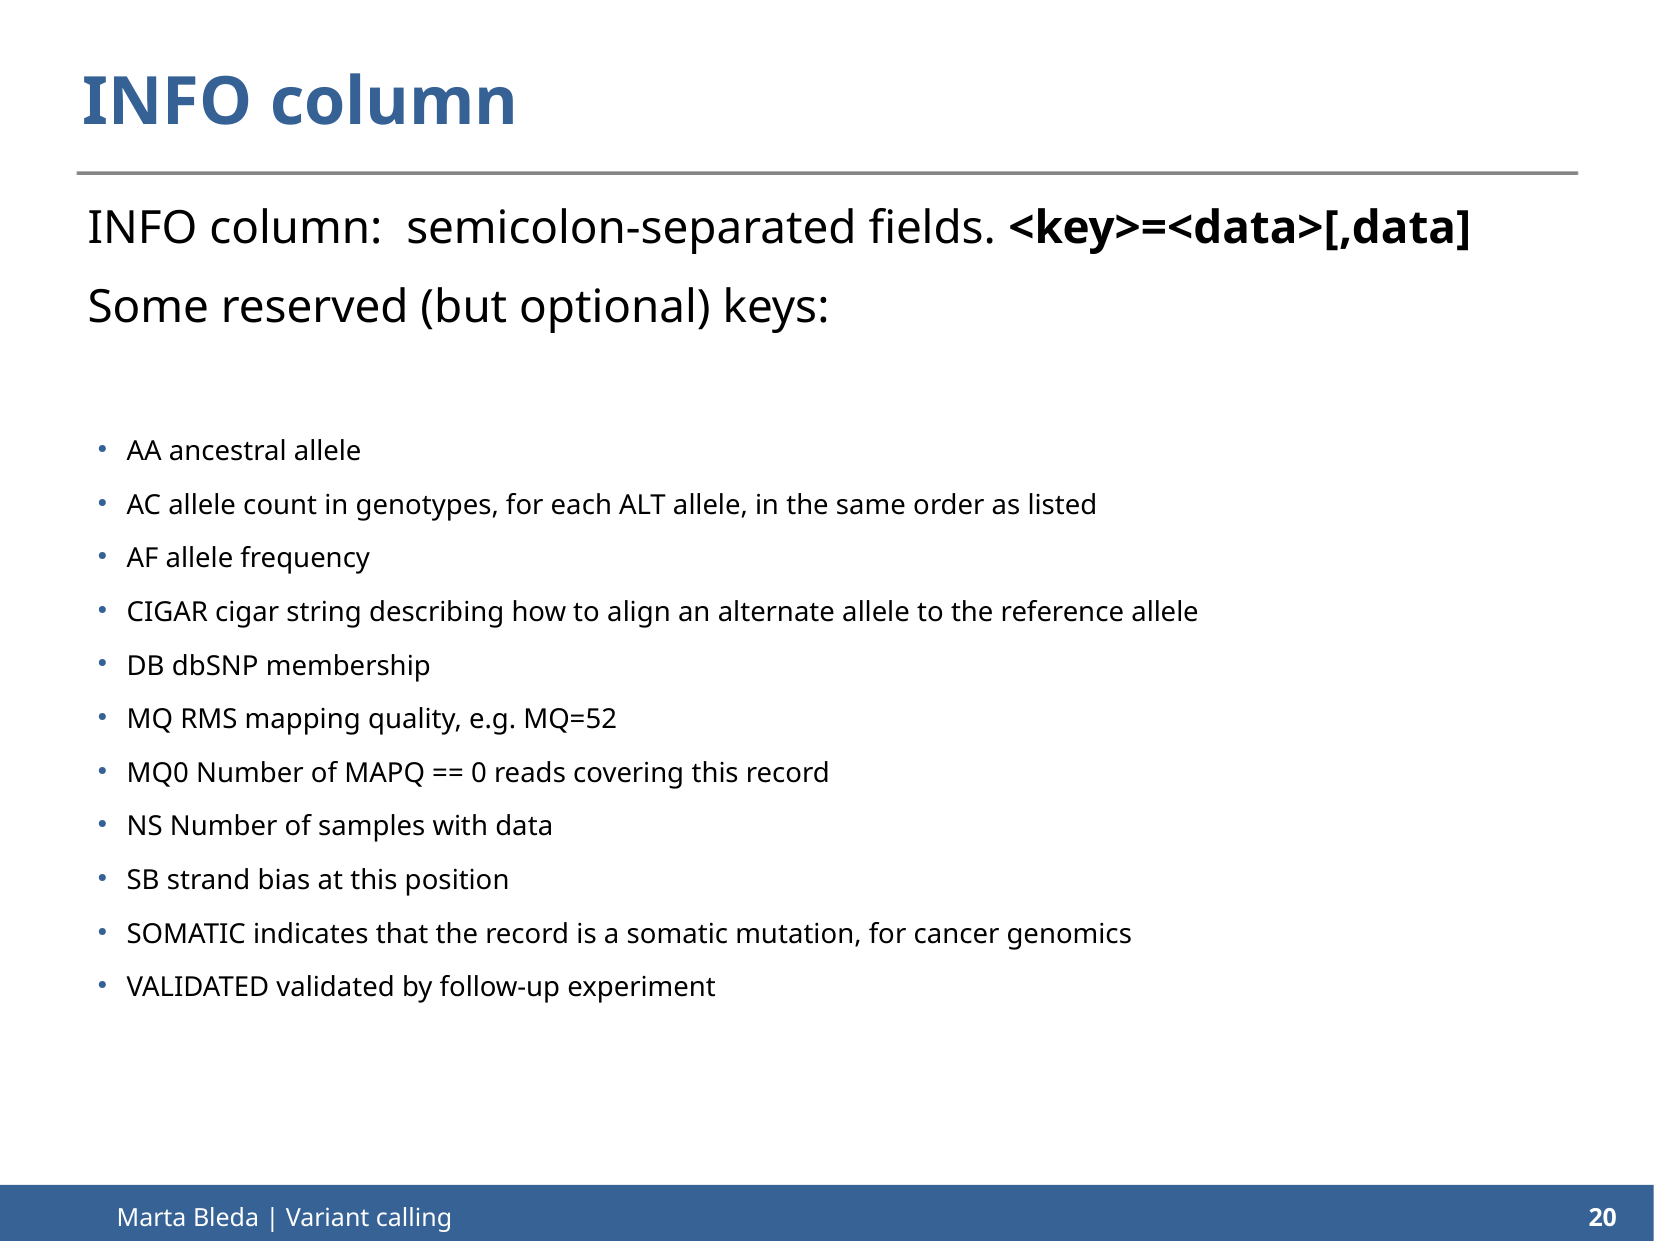

INFO column
# INFO column: semicolon-separated fields. <key>=<data>[,data]
Some reserved (but optional) keys:
AA ancestral allele
AC allele count in genotypes, for each ALT allele, in the same order as listed
AF allele frequency
CIGAR cigar string describing how to align an alternate allele to the reference allele
DB dbSNP membership
MQ RMS mapping quality, e.g. MQ=52
MQ0 Number of MAPQ == 0 reads covering this record
NS Number of samples with data
SB strand bias at this position
SOMATIC indicates that the record is a somatic mutation, for cancer genomics
VALIDATED validated by follow-up experiment
Marta Bleda | Variant calling
20